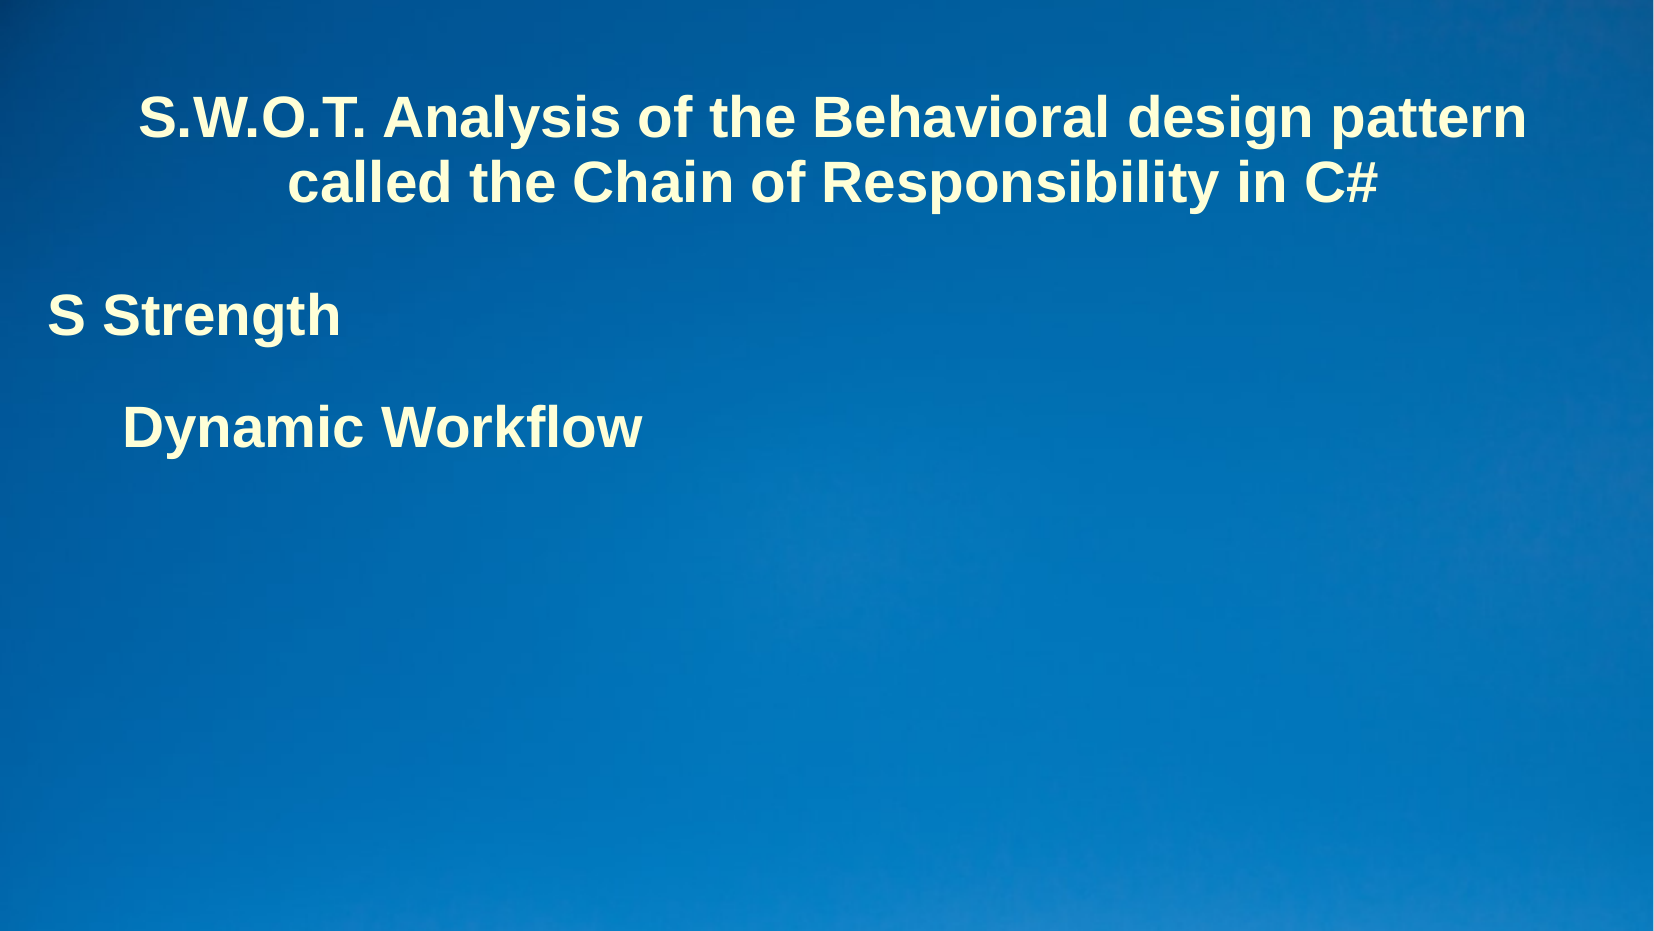

#
S.W.O.T. Analysis of the Behavioral design pattern called the Chain of Responsibility in C#
S Strength
	Dynamic Workflow